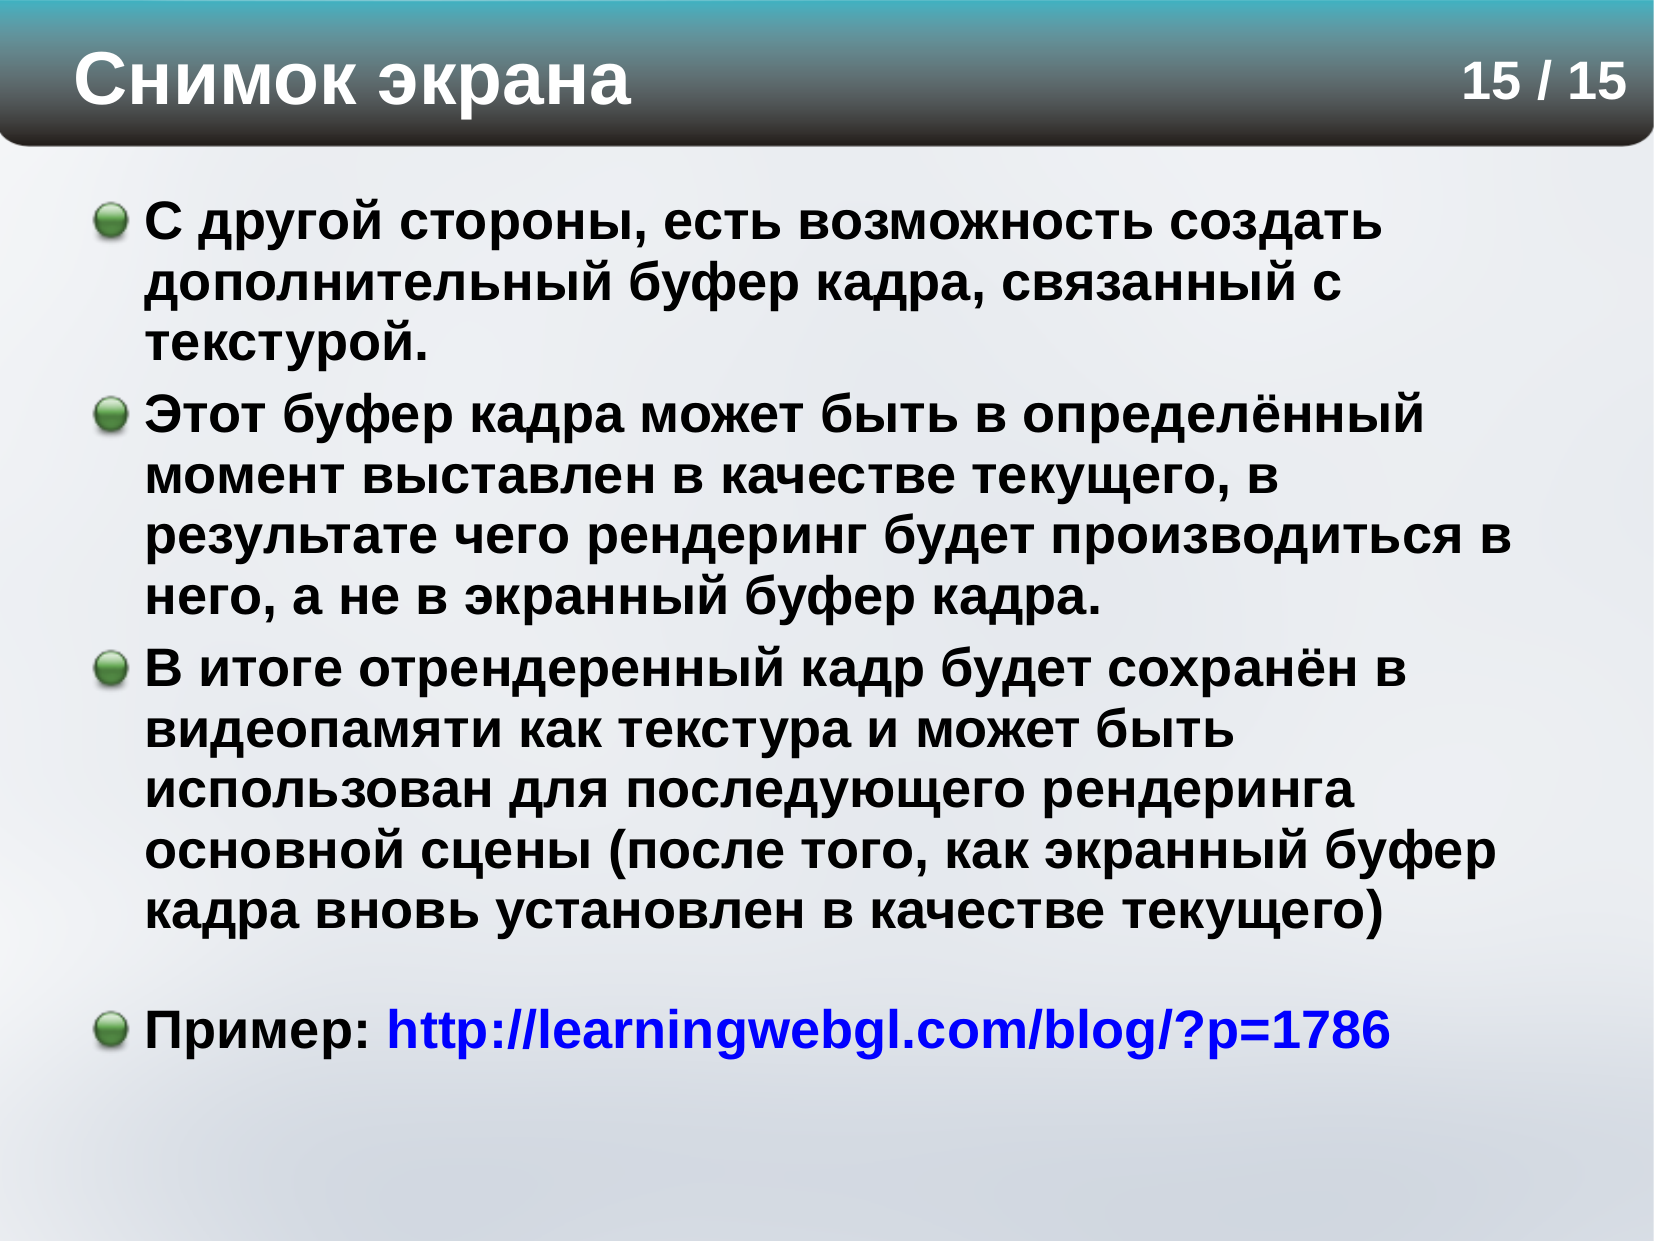

Снимок экрана
С другой стороны, есть возможность создать дополнительный буфер кадра, связанный с текстурой.
Этот буфер кадра может быть в определённый момент выставлен в качестве текущего, в результате чего рендеринг будет производиться в него, а не в экранный буфер кадра.
В итоге отрендеренный кадр будет сохранён в видеопамяти как текстура и может быть использован для последующего рендеринга основной сцены (после того, как экранный буфер кадра вновь установлен в качестве текущего)
Пример: http://learningwebgl.com/blog/?p=1786